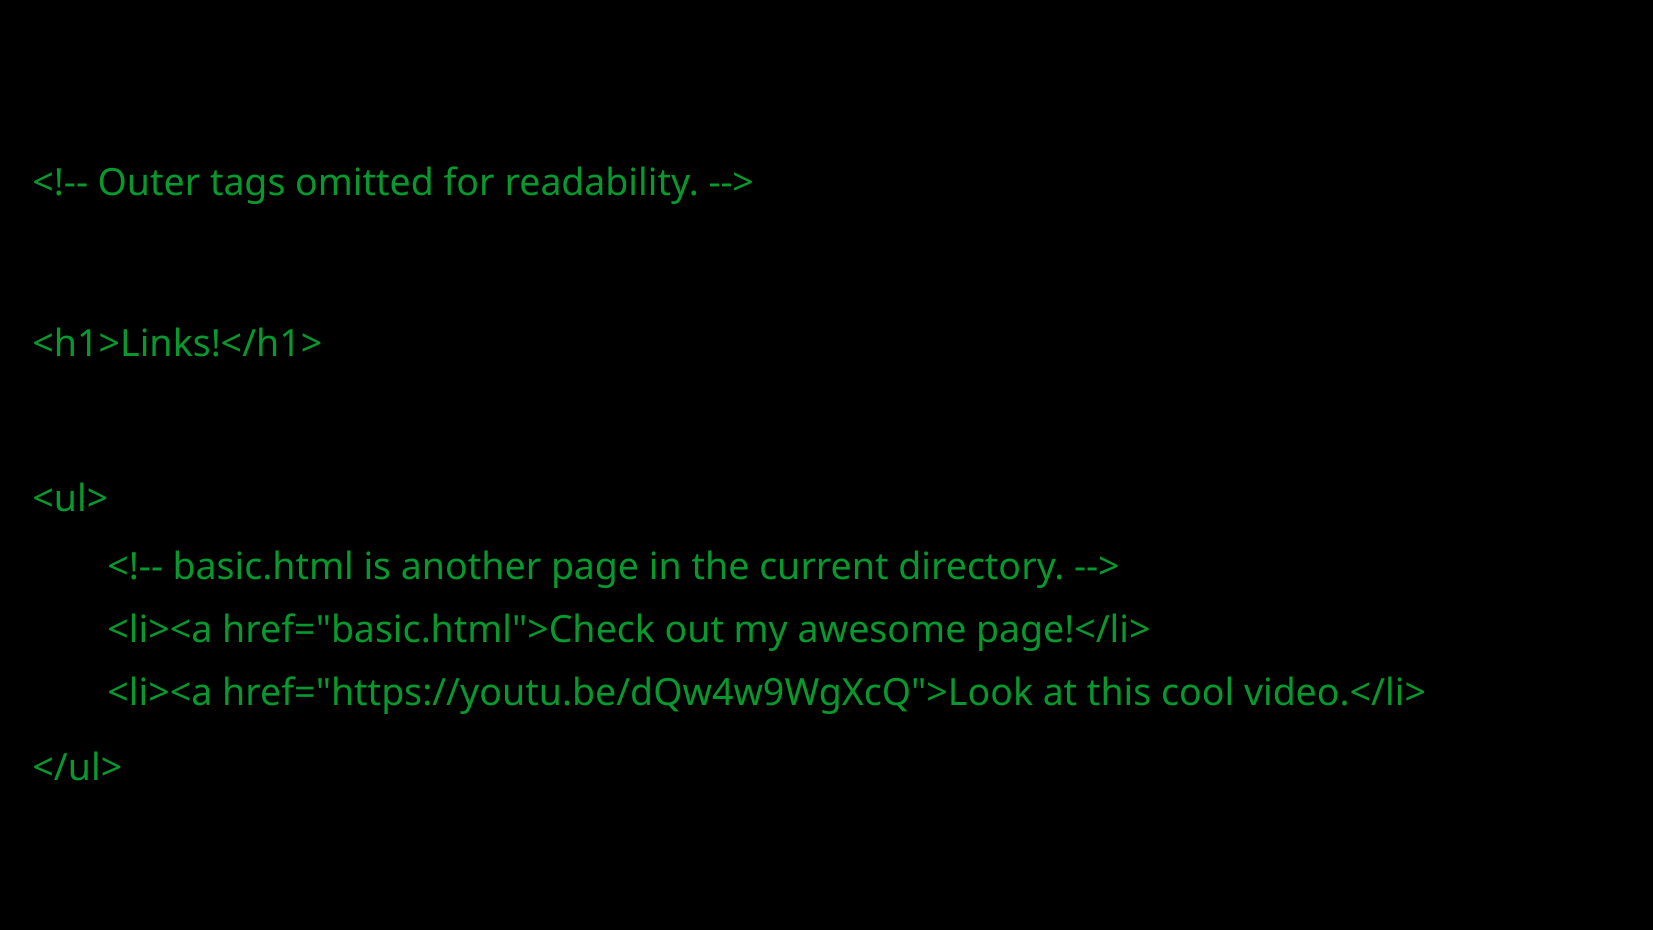

<!-- Outer tags omitted for readability. -->
<h1>Links!</h1>
<ul>
	<!-- basic.html is another page in the current directory. -->
	<li><a href="basic.html">Check out my awesome page!</li>
	<li><a href="https://youtu.be/dQw4w9WgXcQ">Look at this cool video.</li>
</ul>